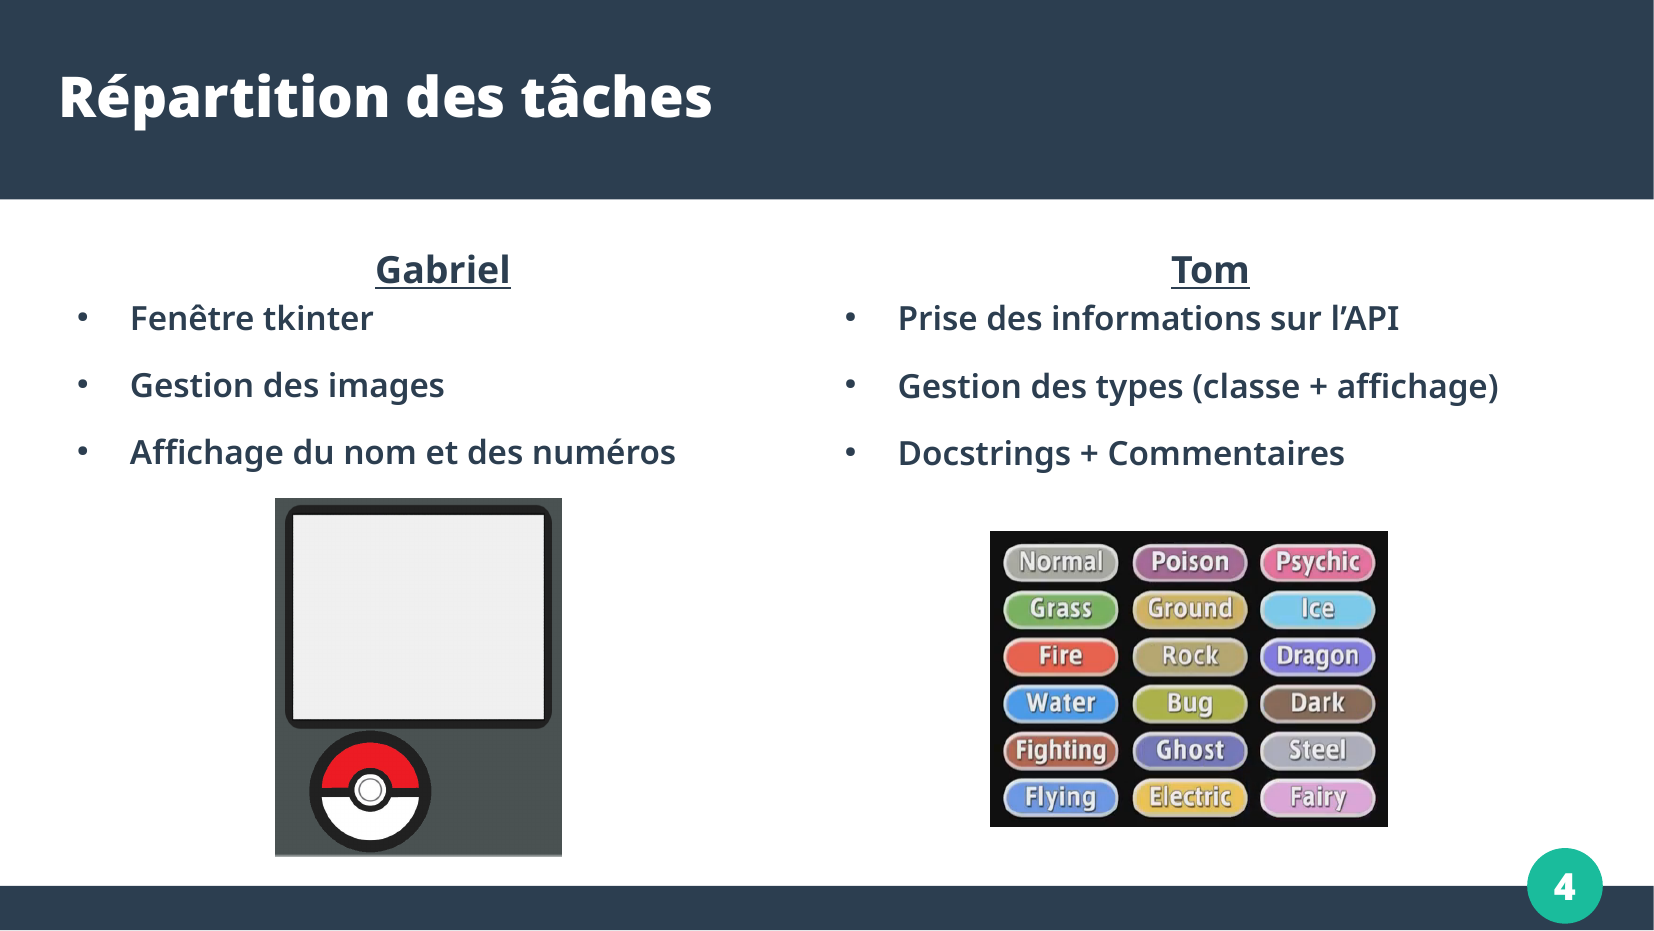

# Répartition des tâches
Gabriel
Tom
Fenêtre tkinter
Gestion des images
Affichage du nom et des numéros
Prise des informations sur l’API
Gestion des types (classe + affichage)
Docstrings + Commentaires